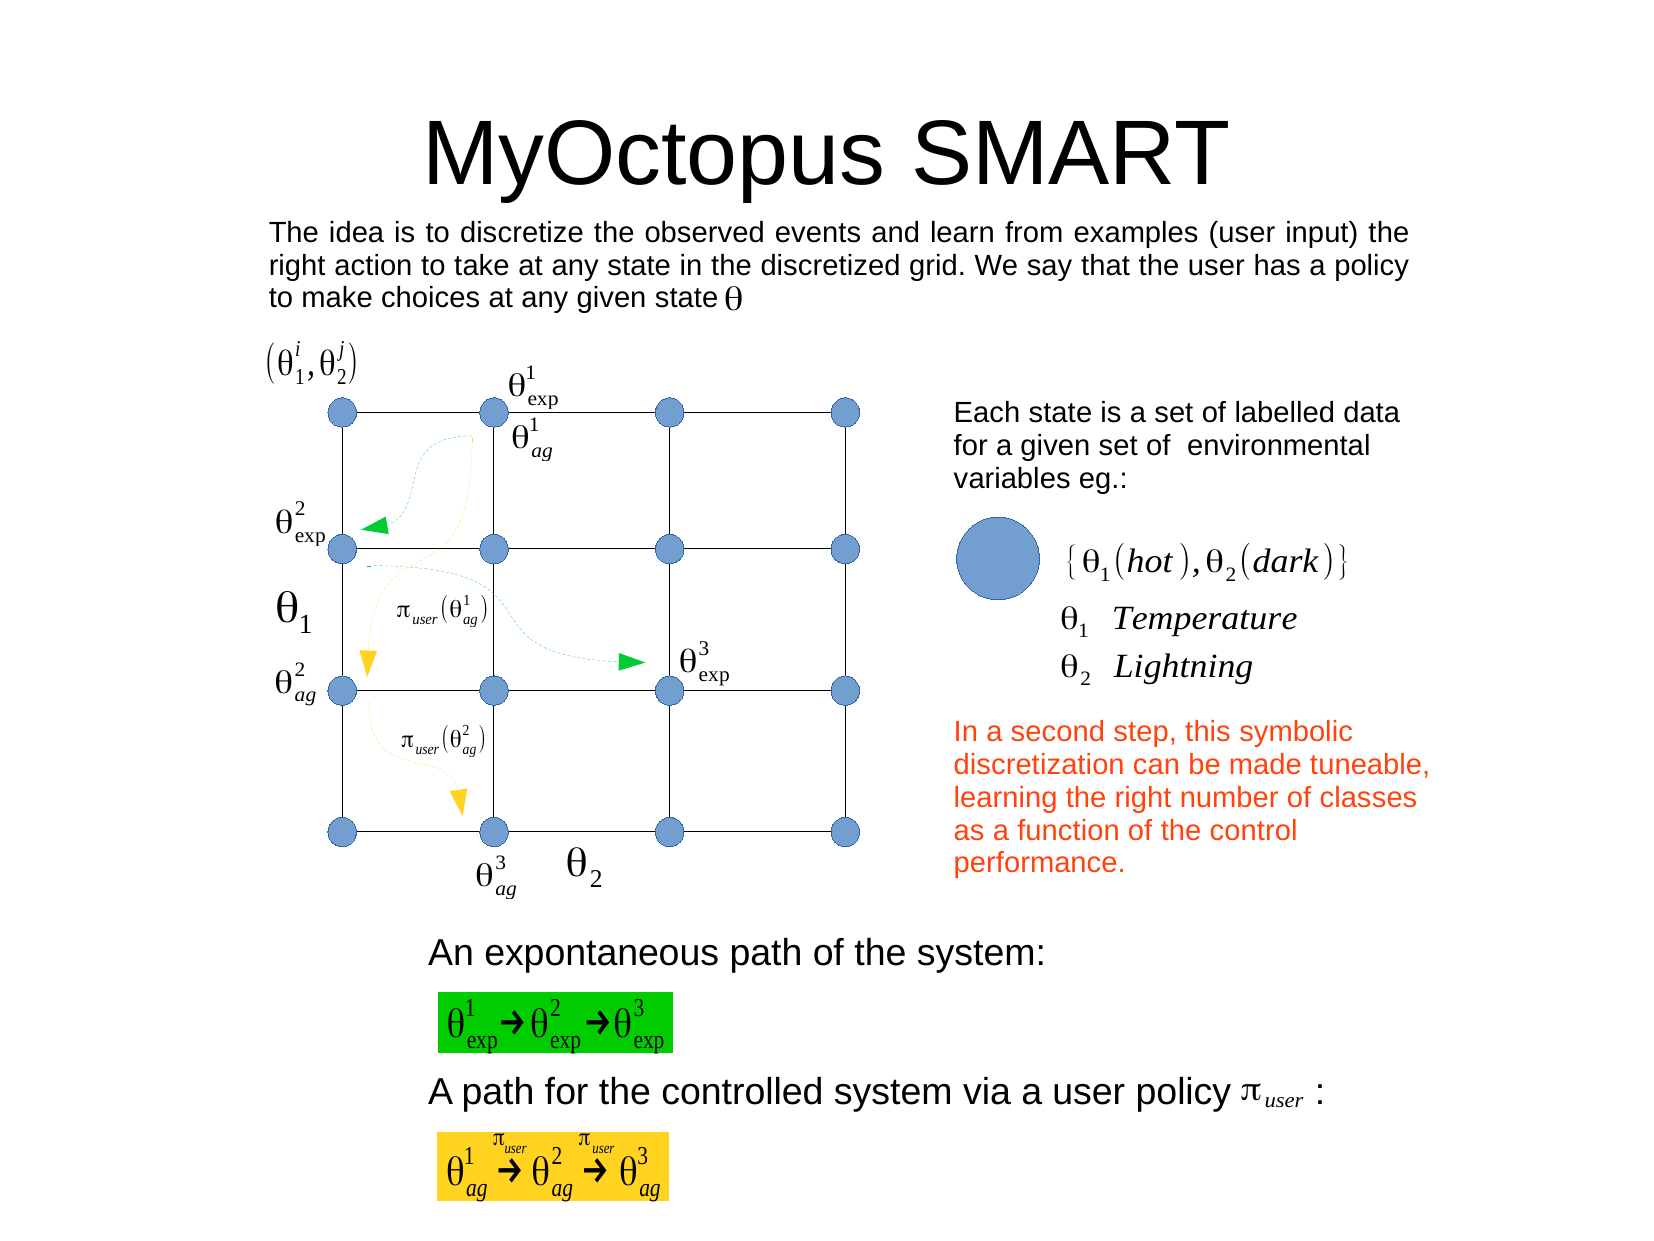

# MyOctopus SMART
The idea is to discretize the observed events and learn from examples (user input) the right action to take at any state in the discretized grid. We say that the user has a policy to make choices at any given state
Each state is a set of labelled data for a given set of environmental variables eg.:
In a second step, this symbolic discretization can be made tuneable, learning the right number of classes as a function of the control performance.
An expontaneous path of the system:
A path for the controlled system via a user policy :